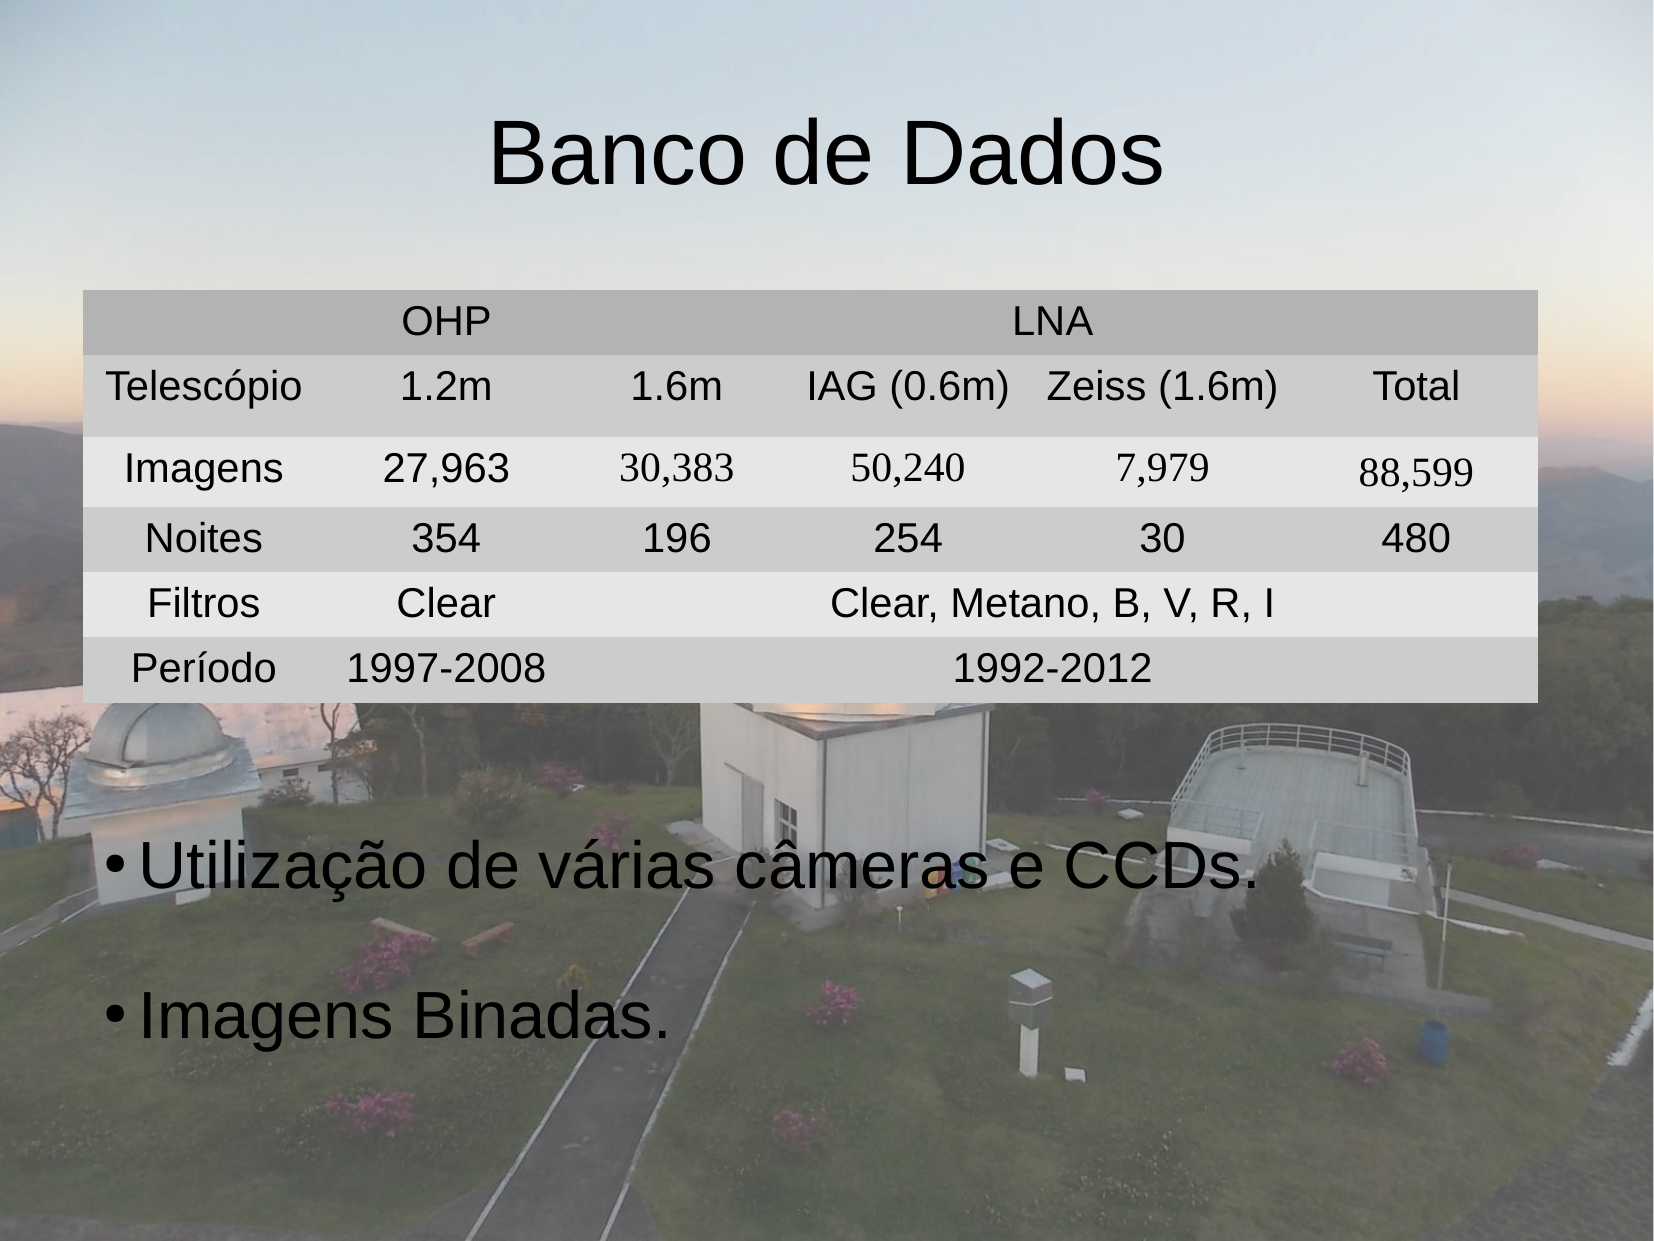

# Banco de Dados
| | OHP | LNA | | | |
| --- | --- | --- | --- | --- | --- |
| Telescópio | 1.2m | 1.6m | IAG (0.6m) | Zeiss (1.6m) | Total |
| Imagens | 27,963 | 30,383 | 50,240 | 7,979 | 88,599 |
| Noites | 354 | 196 | 254 | 30 | 480 |
| Filtros | Clear | Clear, Metano, B, V, R, I | | | |
| Período | 1997-2008 | 1992-2012 | | | |
Utilização de várias câmeras e CCDs.
Imagens Binadas.